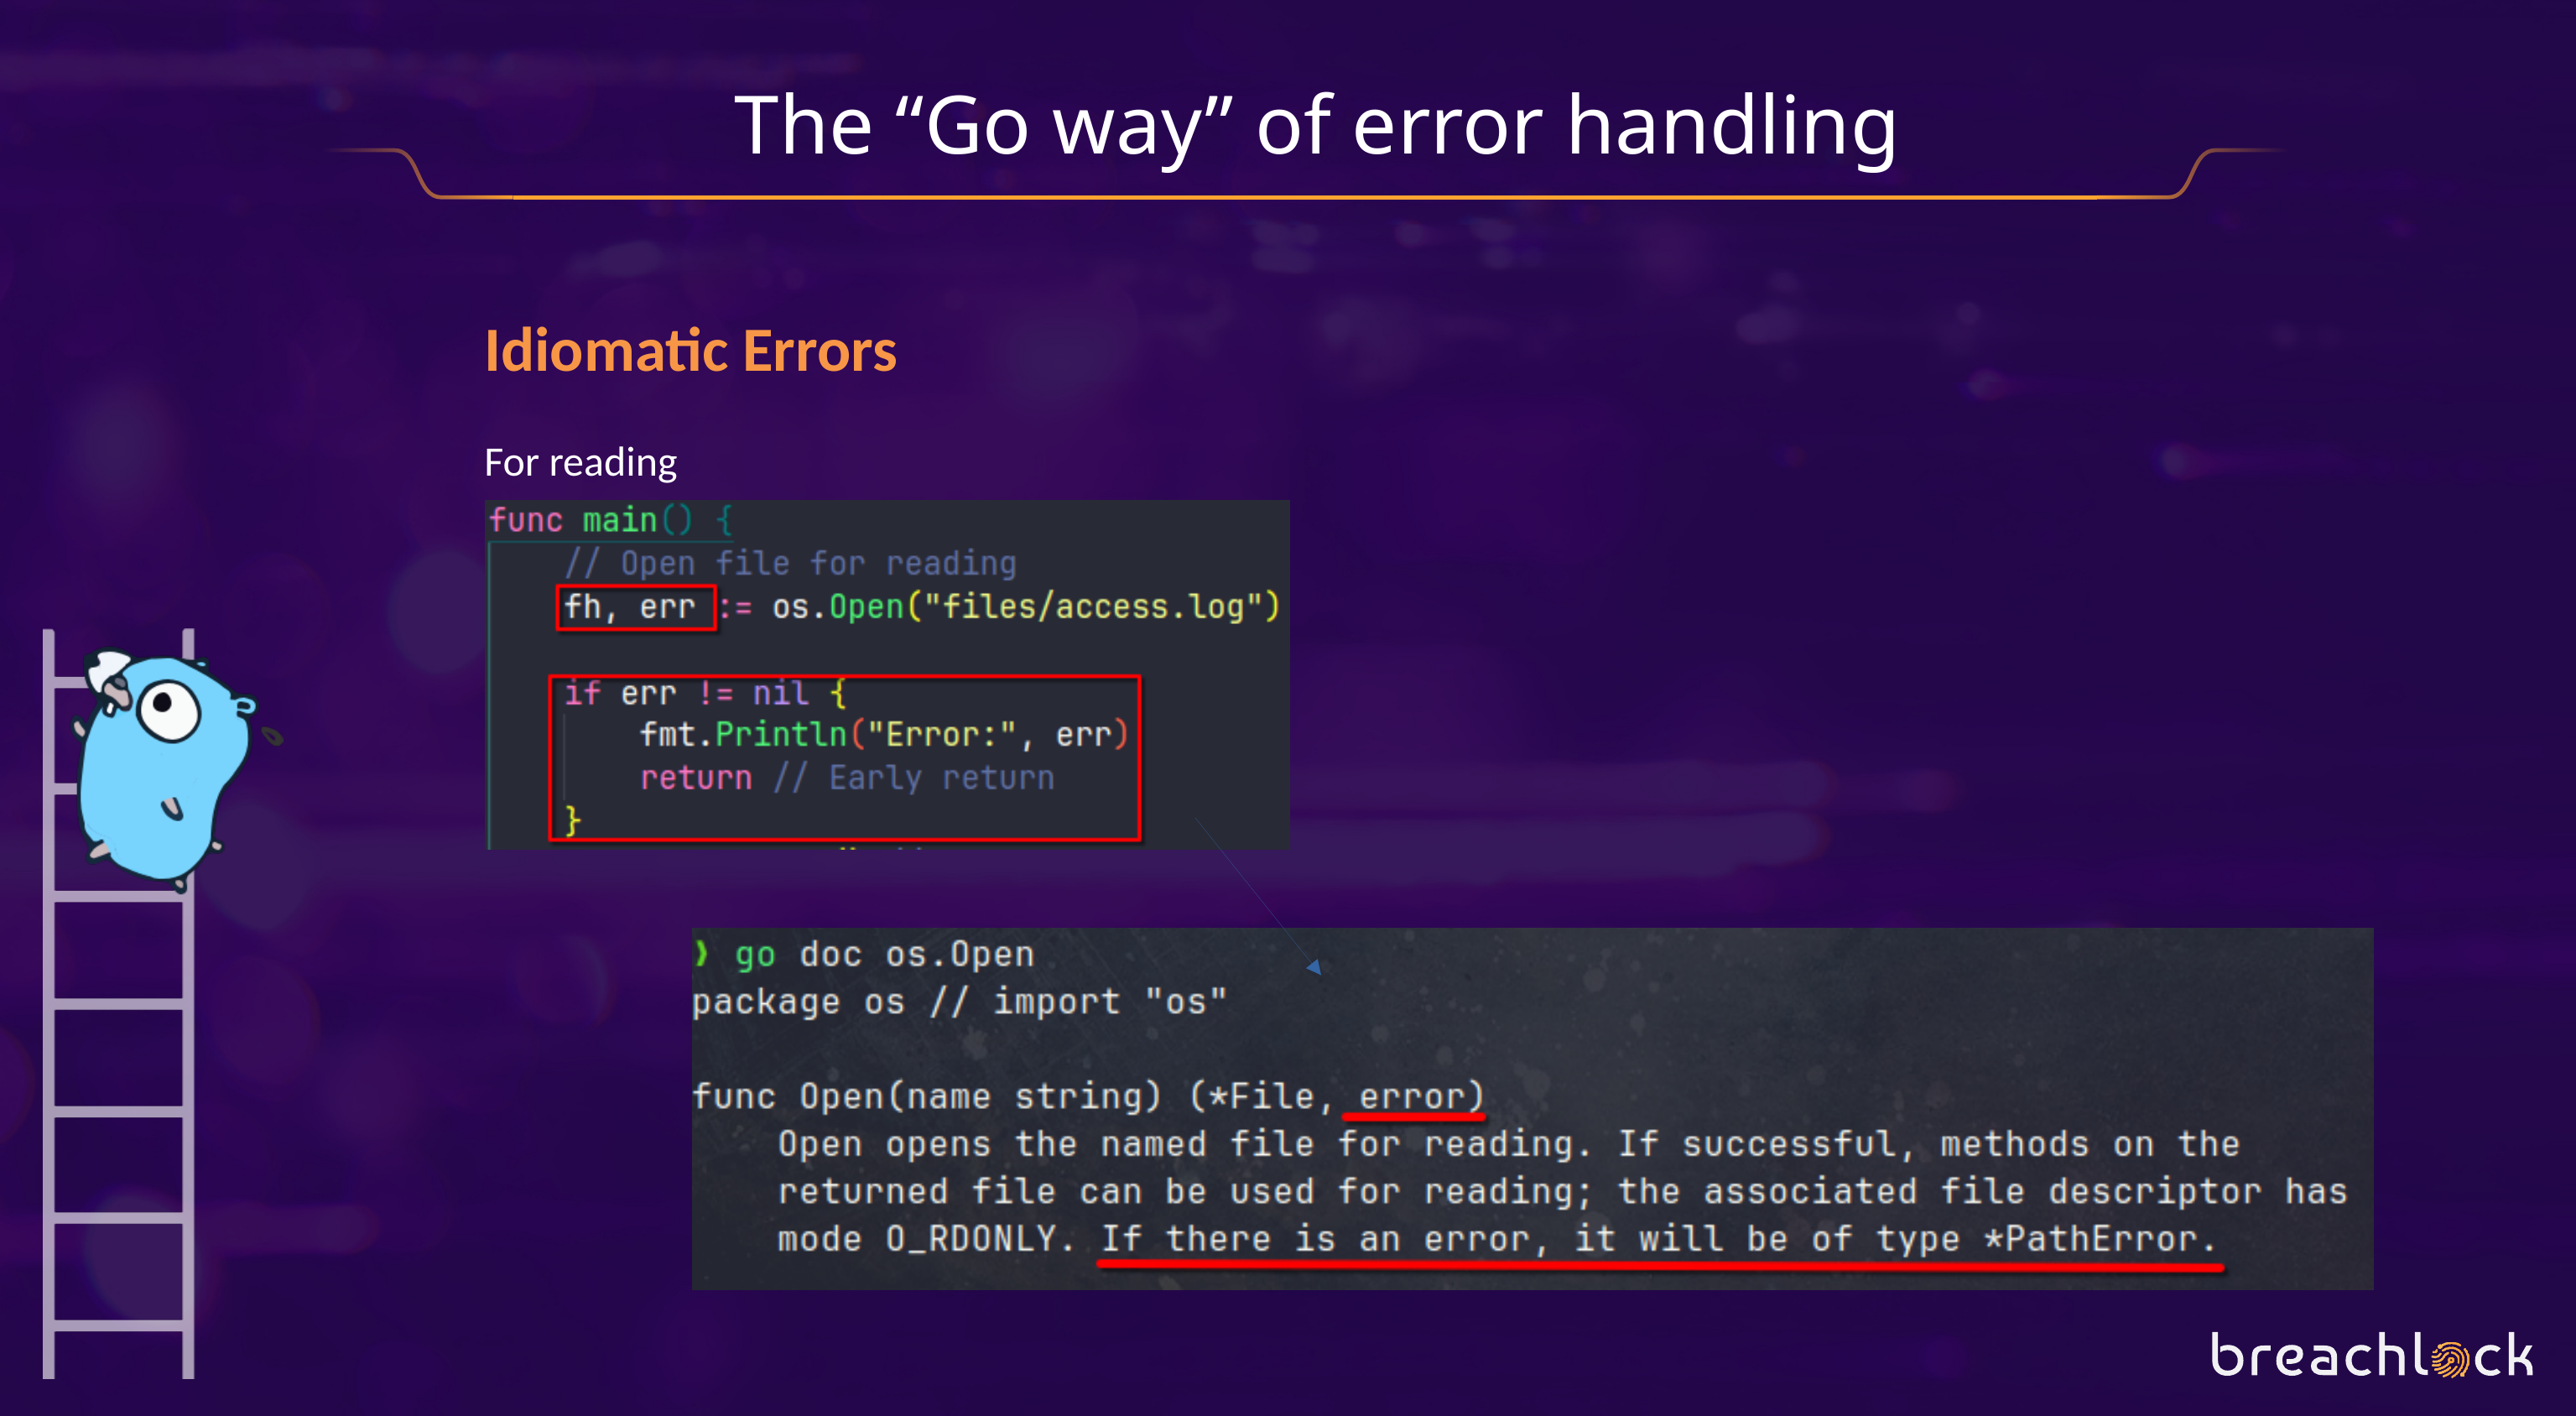

The “Go way” of error handling
Idiomatic Errors
For reading